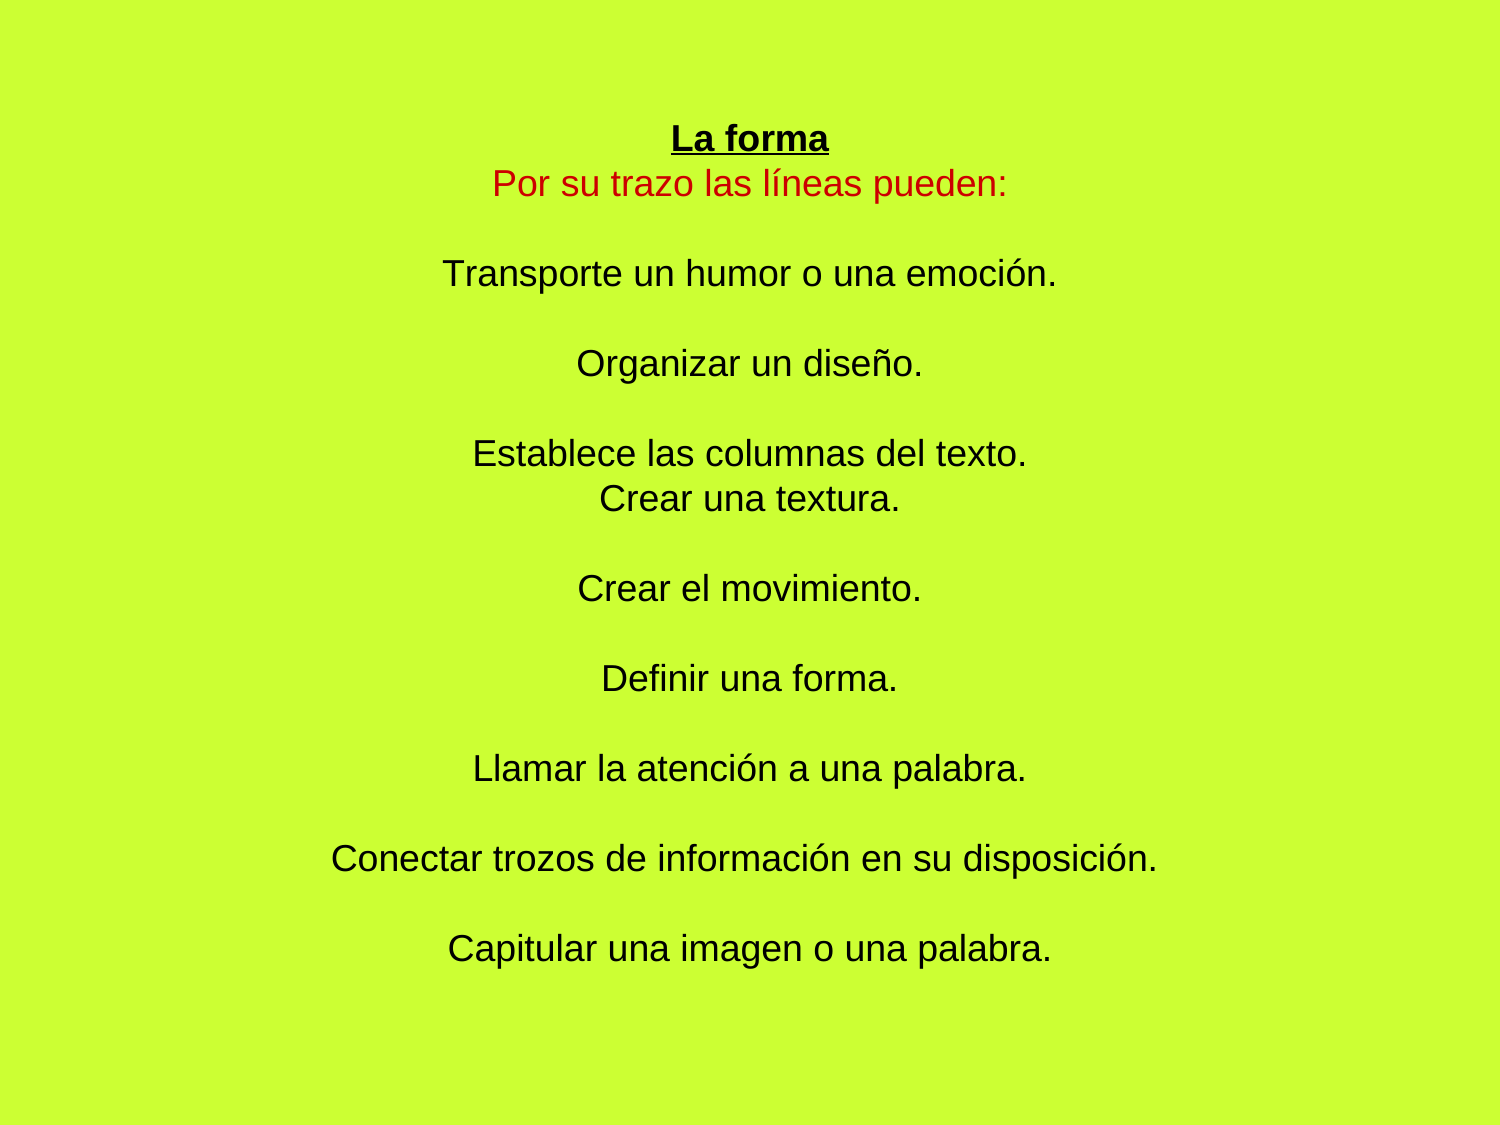

La forma
Por su trazo las líneas pueden:
Transporte un humor o una emoción.
Organizar un diseño.
Establece las columnas del texto.
Crear una textura.
Crear el movimiento.
Definir una forma.
Llamar la atención a una palabra.
Conectar trozos de información en su disposición.
Capitular una imagen o una palabra.